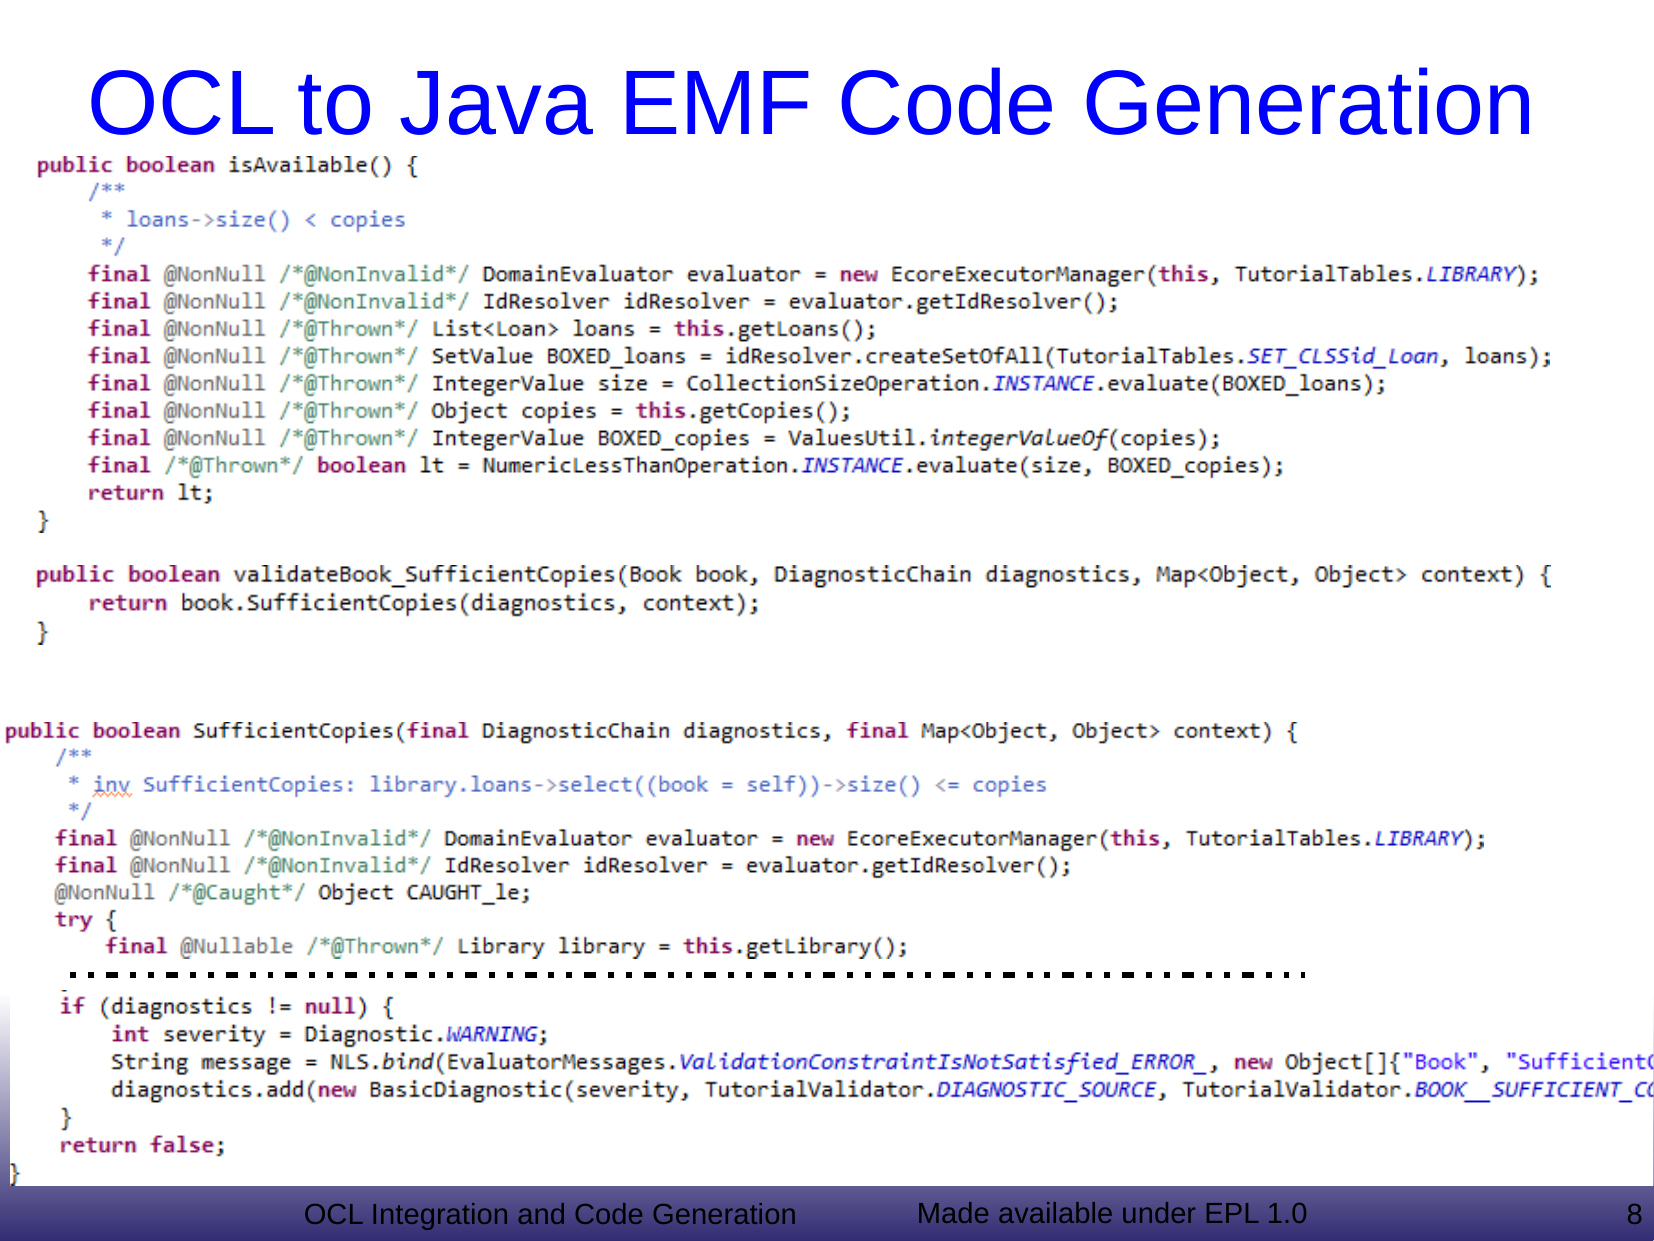

# OCL to Java EMF Code Generation
OCL Integration and Code Generation
8